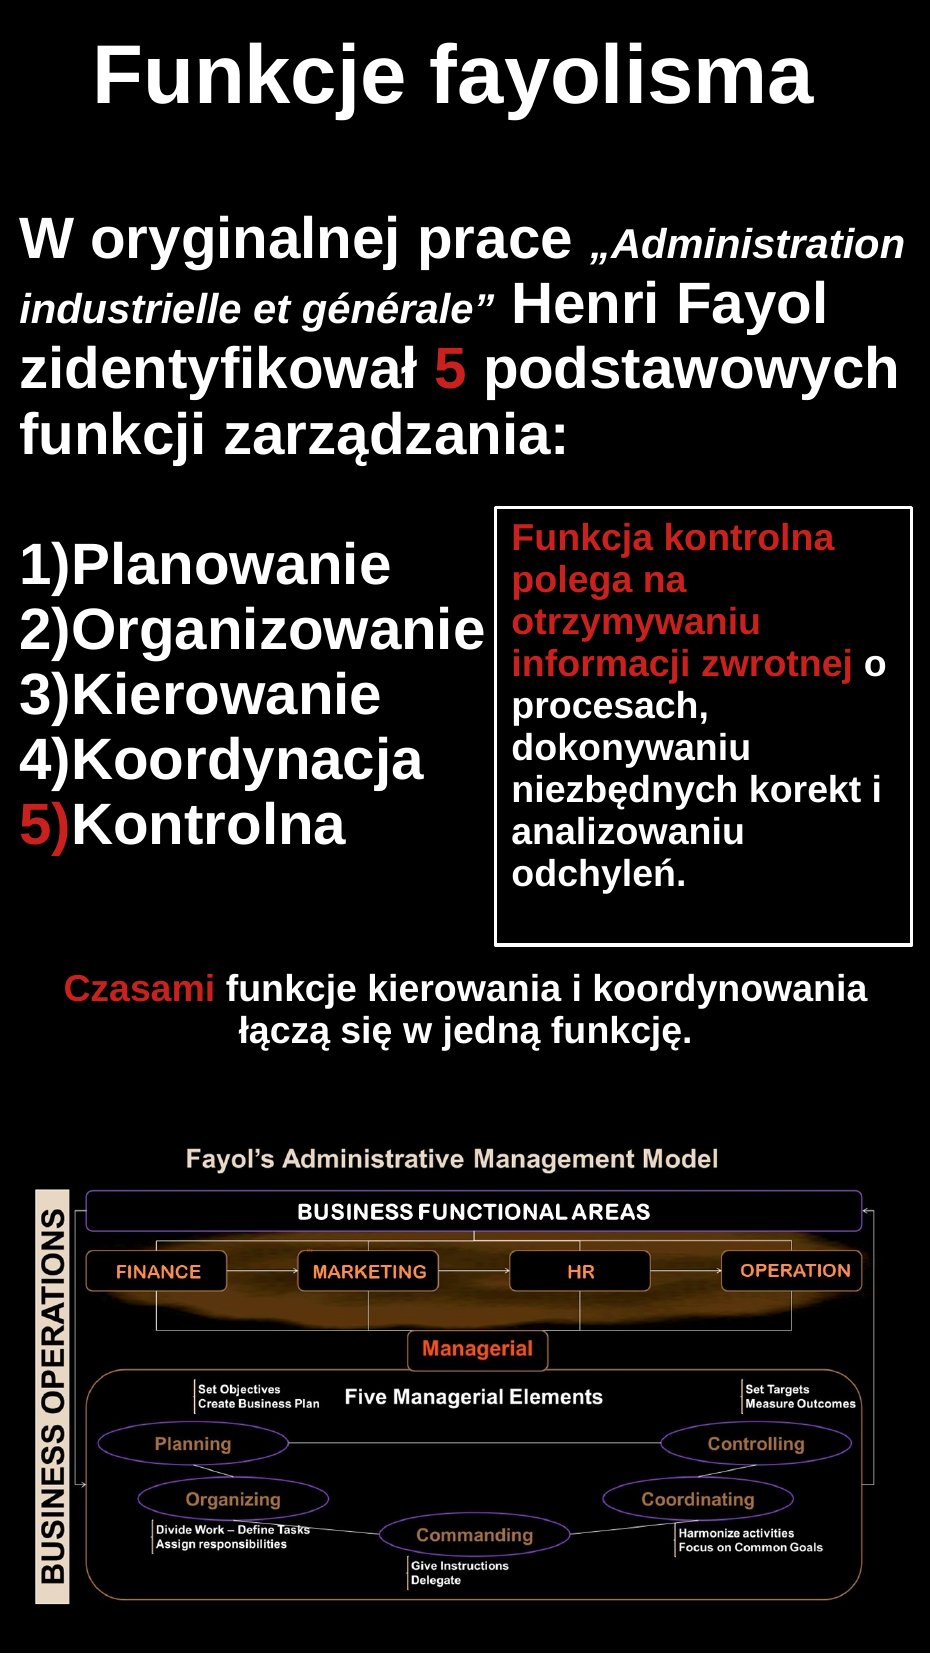

# Funkcje fayolisma
W oryginalnej prace „Administration industrielle et générale” Henri Fayol zidentyfikował 5 podstawowych funkcji zarządzania:
Planowanie
Organizowanie
Kierowanie
Koordynacja
Kontrolna
Funkcja kontrolna polega na otrzymywaniu informacji zwrotnej o procesach, dokonywaniu niezbędnych korekt i analizowaniu odchyleń.
Czasami funkcje kierowania i koordynowania łączą się w jedną funkcję.